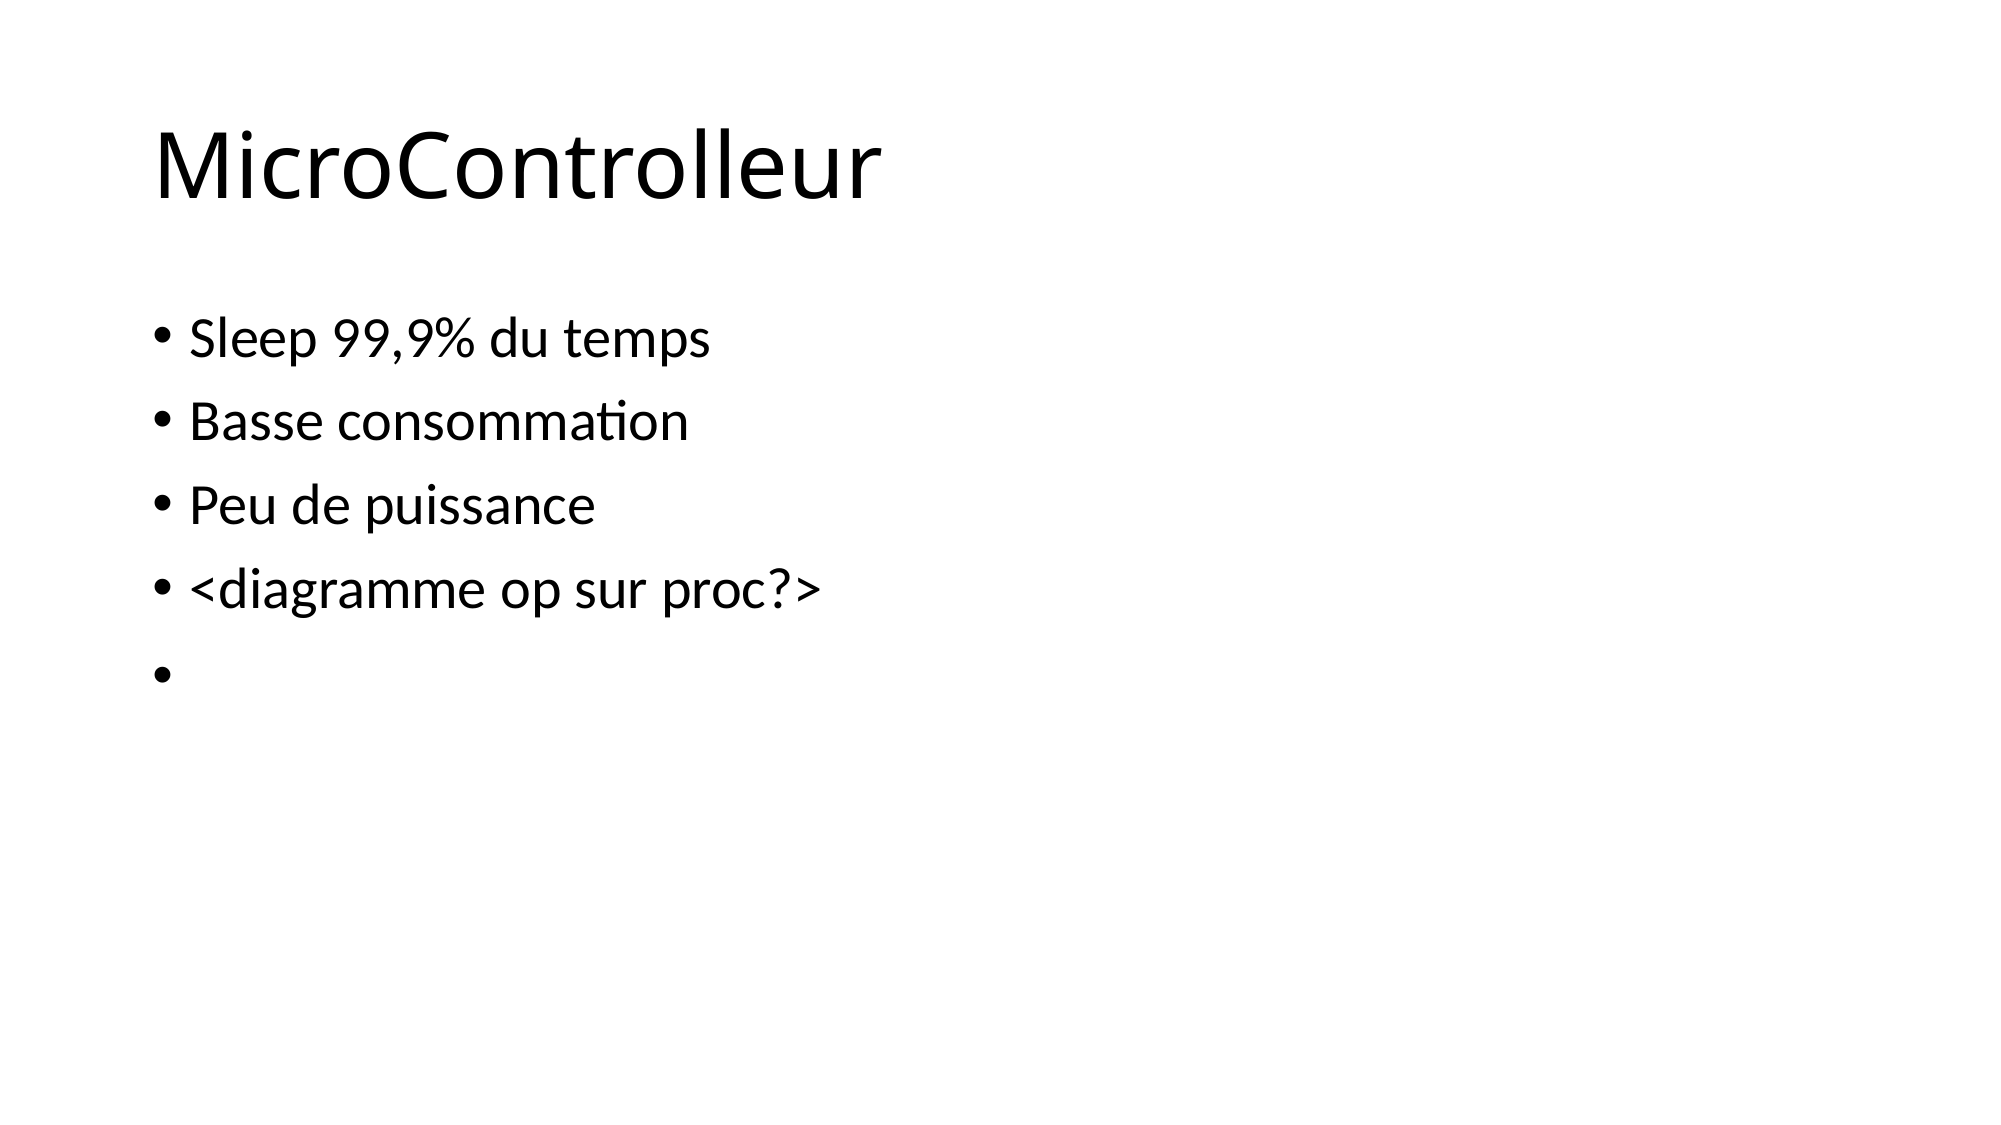

# MicroControlleur
Sleep 99,9% du temps
Basse consommation
Peu de puissance
<diagramme op sur proc?>